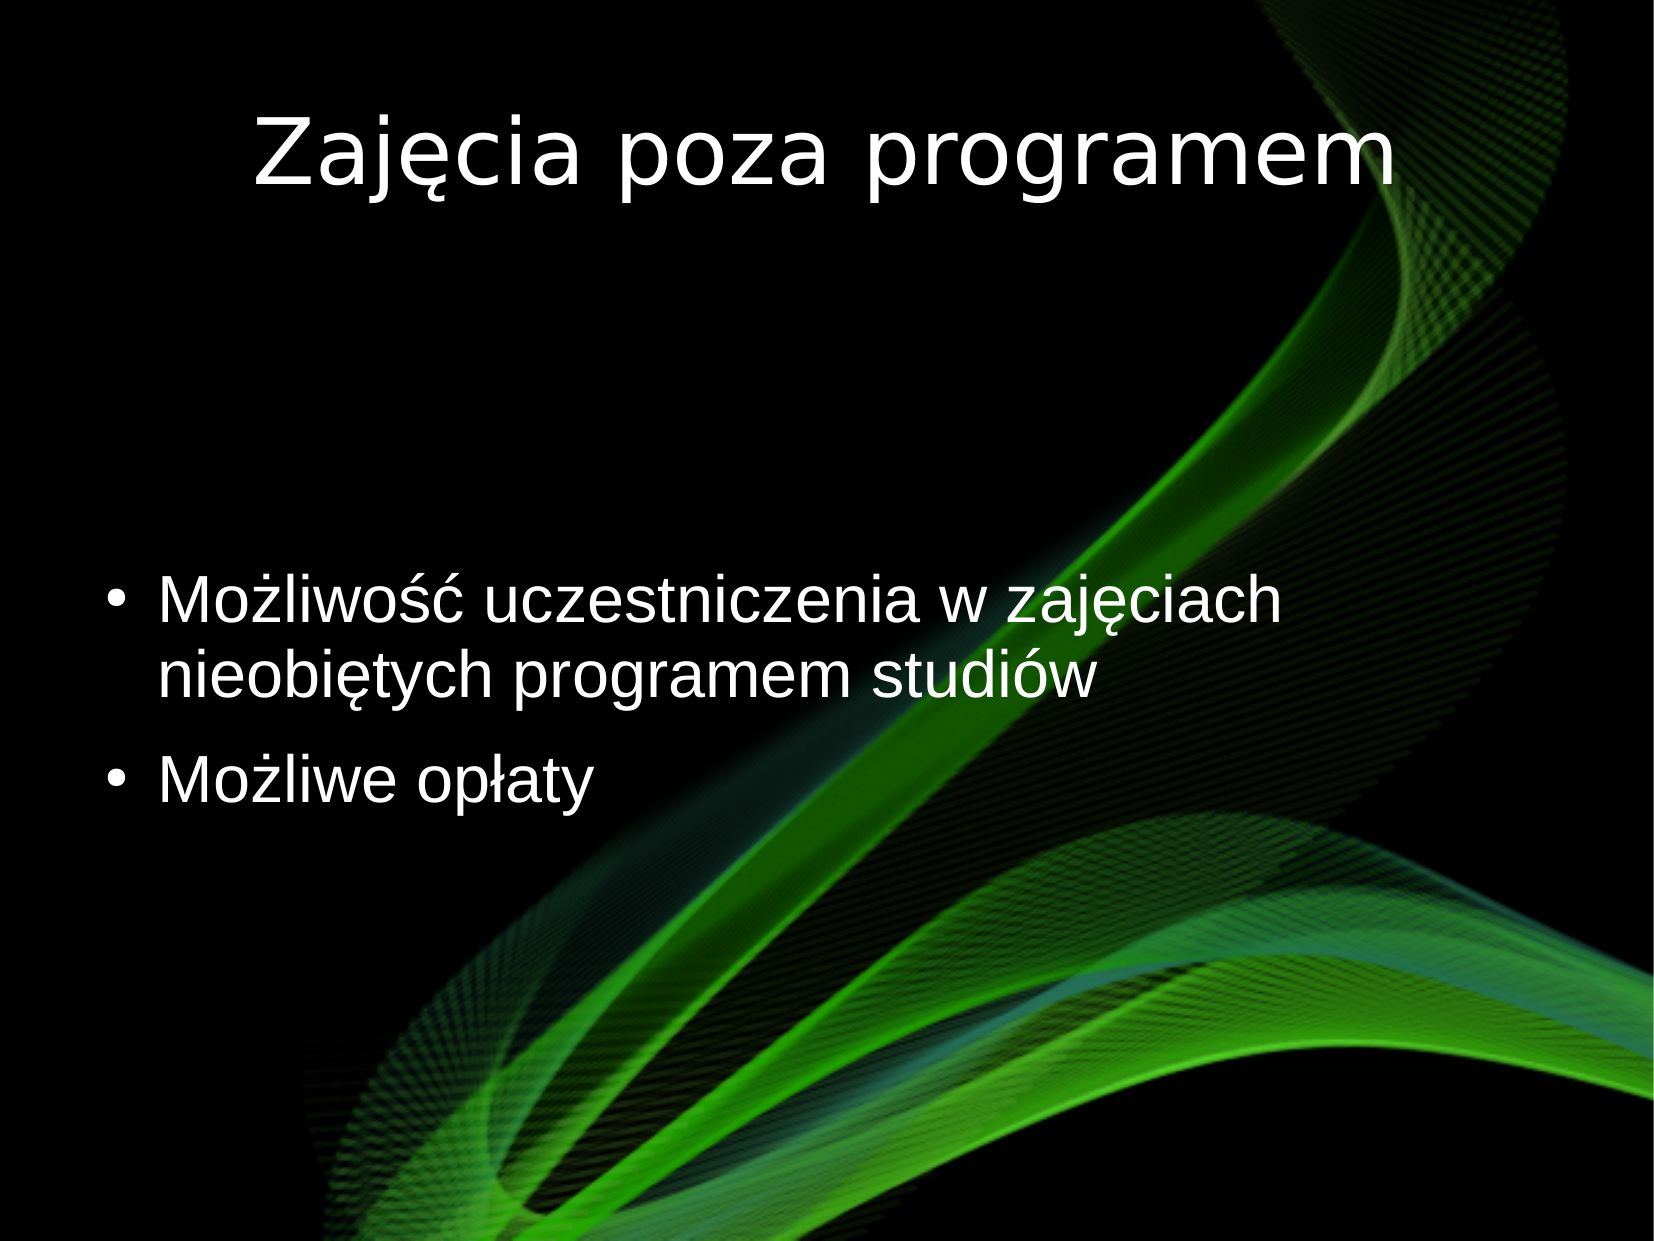

# Zajęcia poza programem
Możliwość uczestniczenia w zajęciach nieobiętych programem studiów
Możliwe opłaty